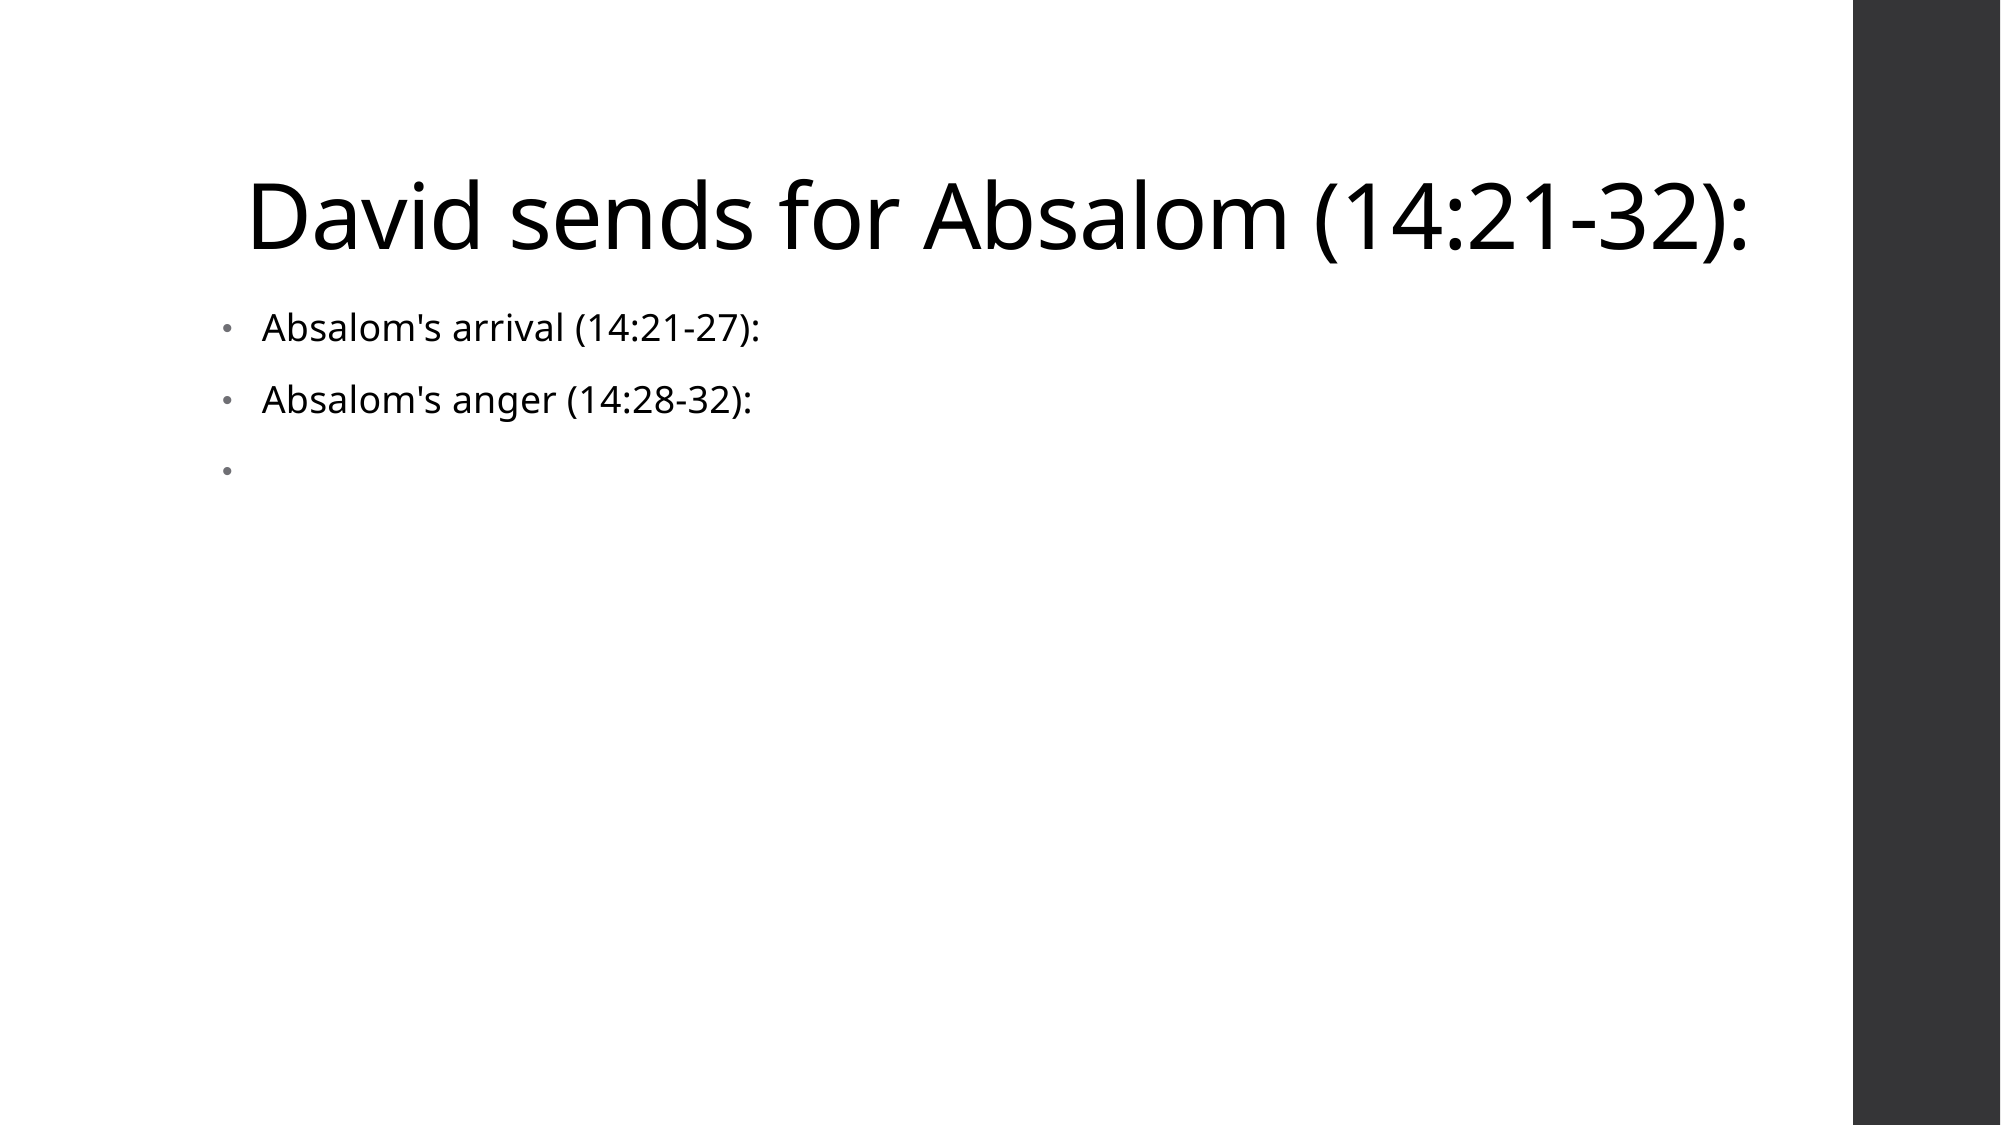

# David sends for Absalom (14:21-32):
 Absalom's arrival (14:21-27):
 Absalom's anger (14:28-32):